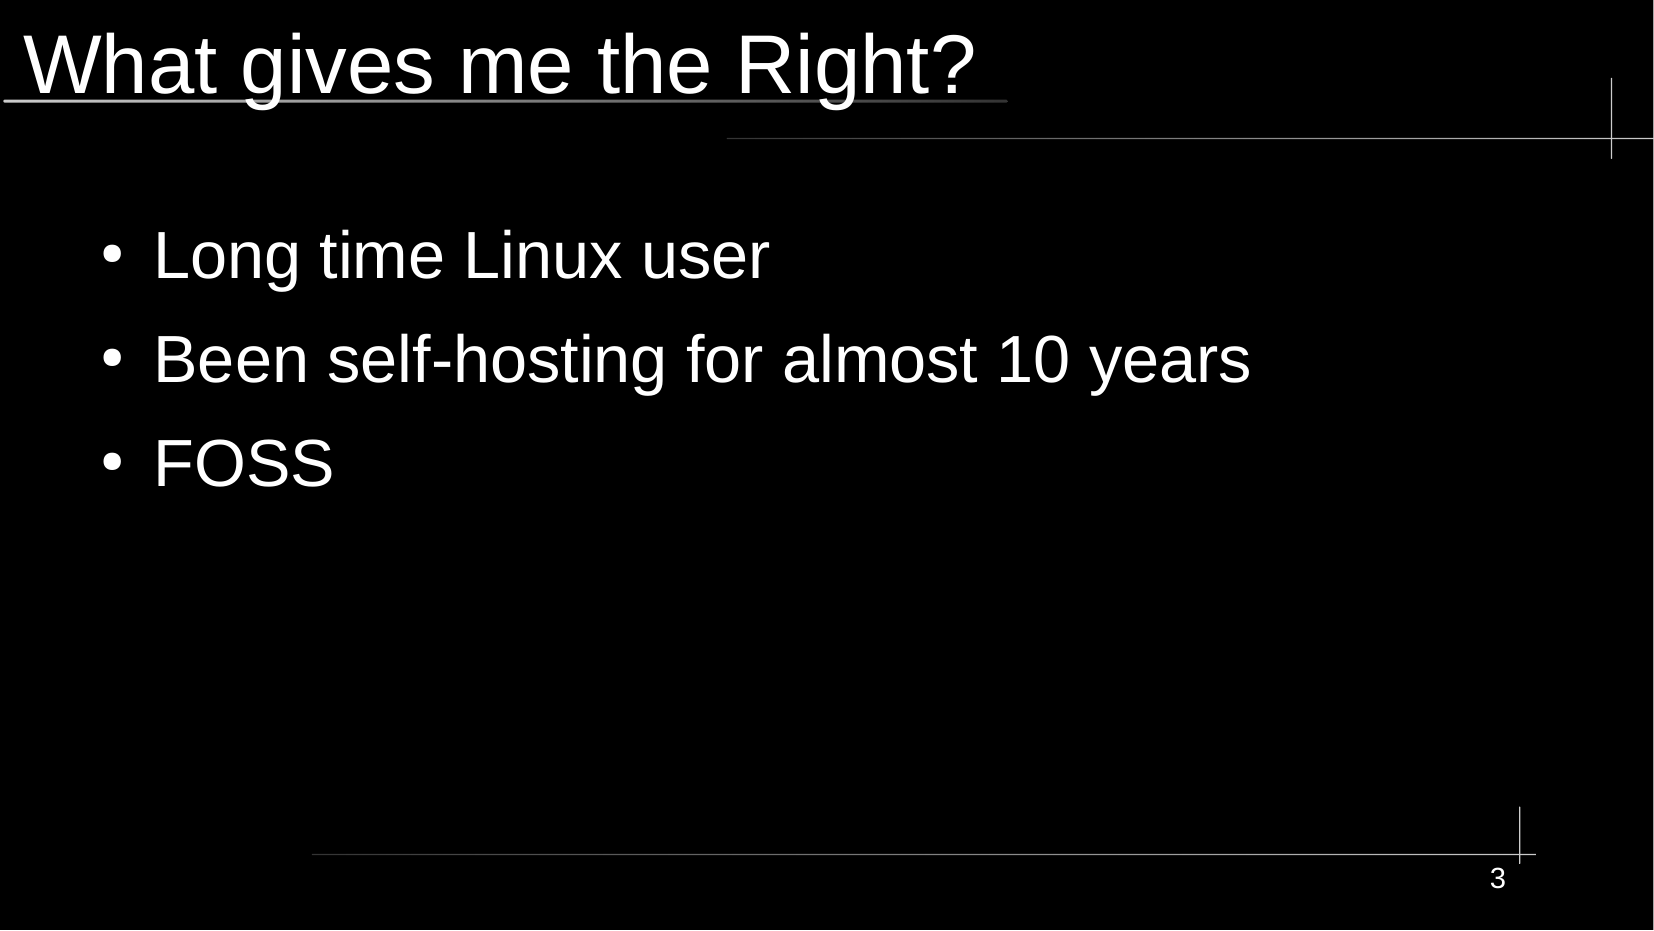

# What gives me the Right?
Long time Linux user
Been self-hosting for almost 10 years
FOSS
3